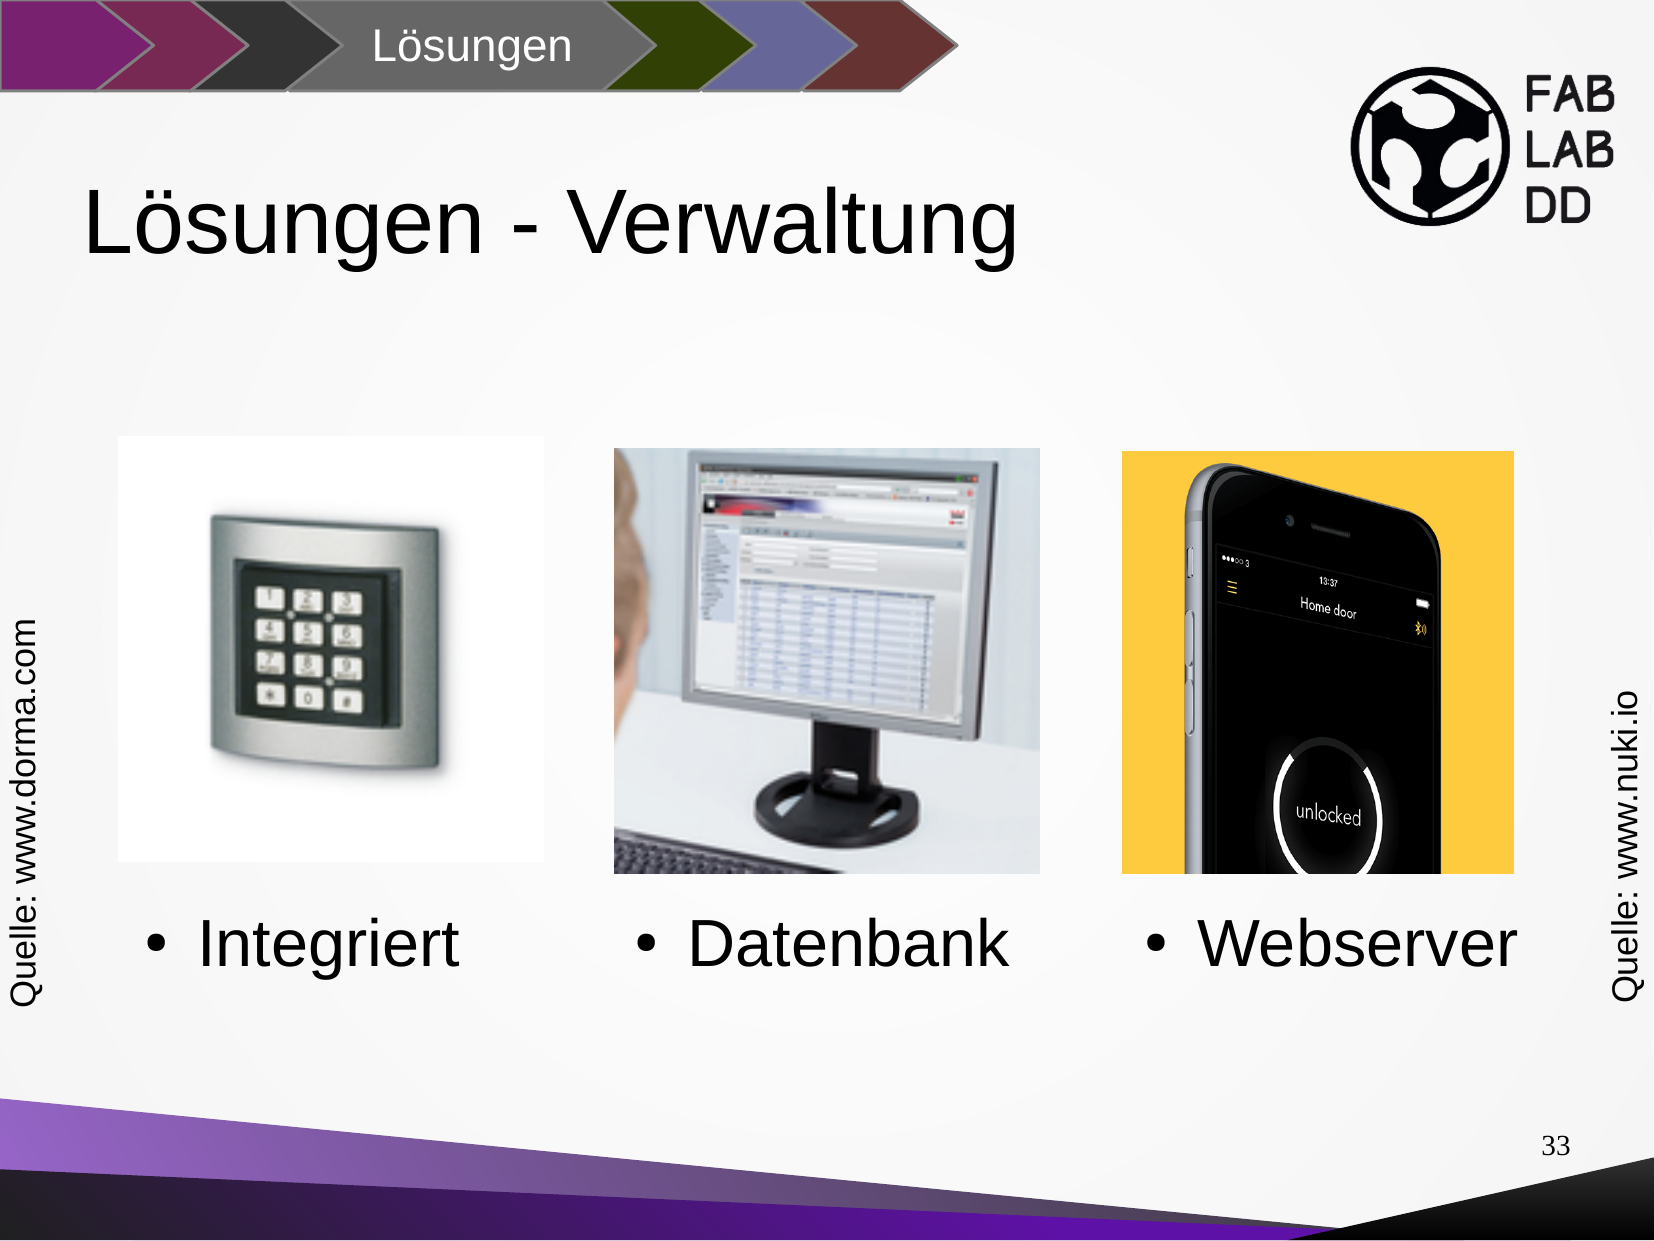

Lösungen
# Lösungen - Verwaltung
Quelle: www.dorma.com
Quelle: www.nuki.io
Integriert
Datenbank
Webserver